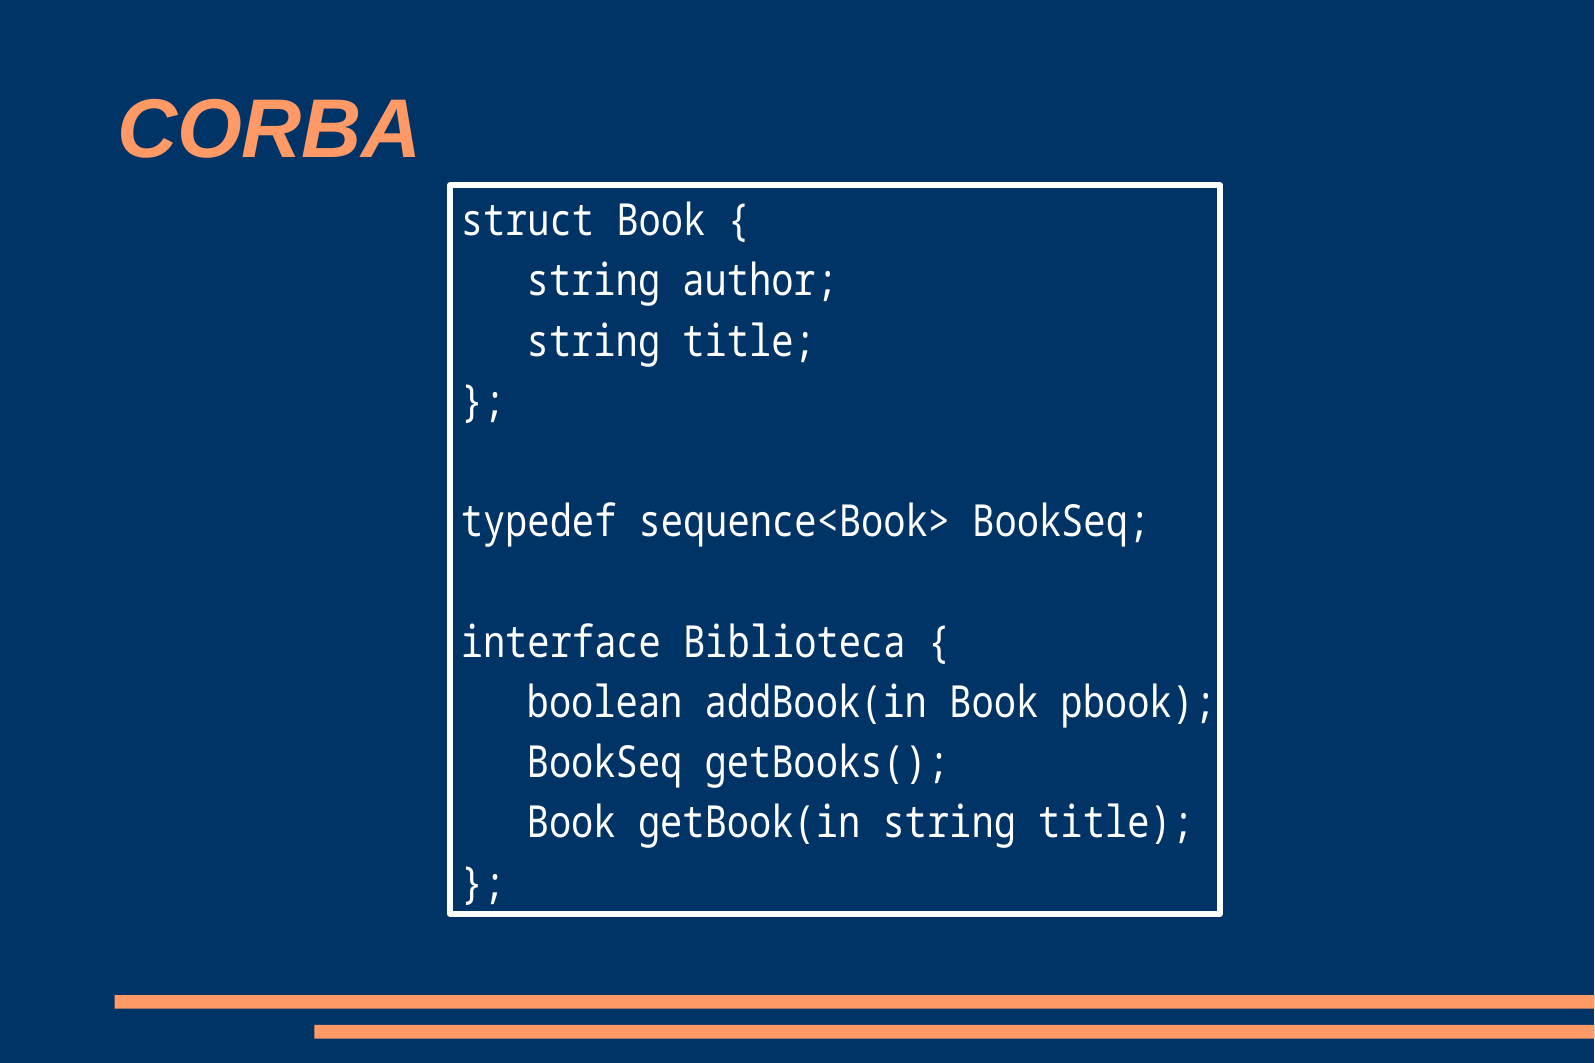

# CORBA
struct Book {
	string author;
	string title;
};
typedef sequence<Book> BookSeq;
interface Biblioteca {
	boolean addBook(in Book pbook);
	BookSeq getBooks();
	Book getBook(in string title);
};